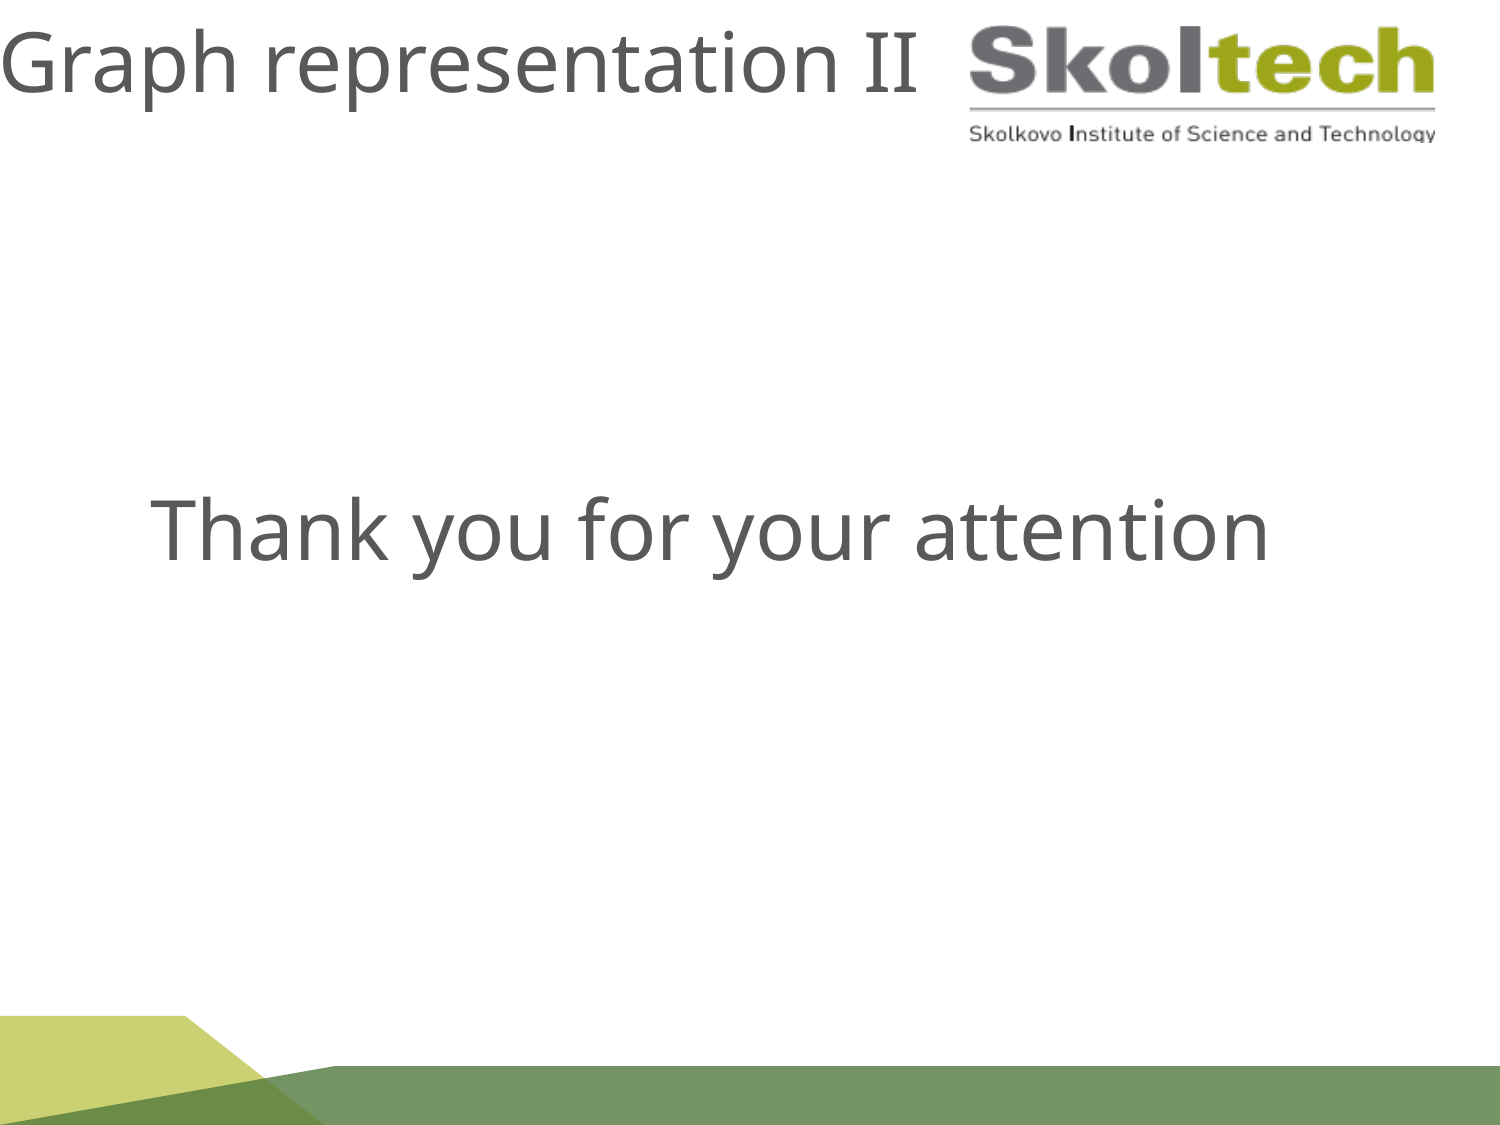

Graph representation II
# Thank you for your attention